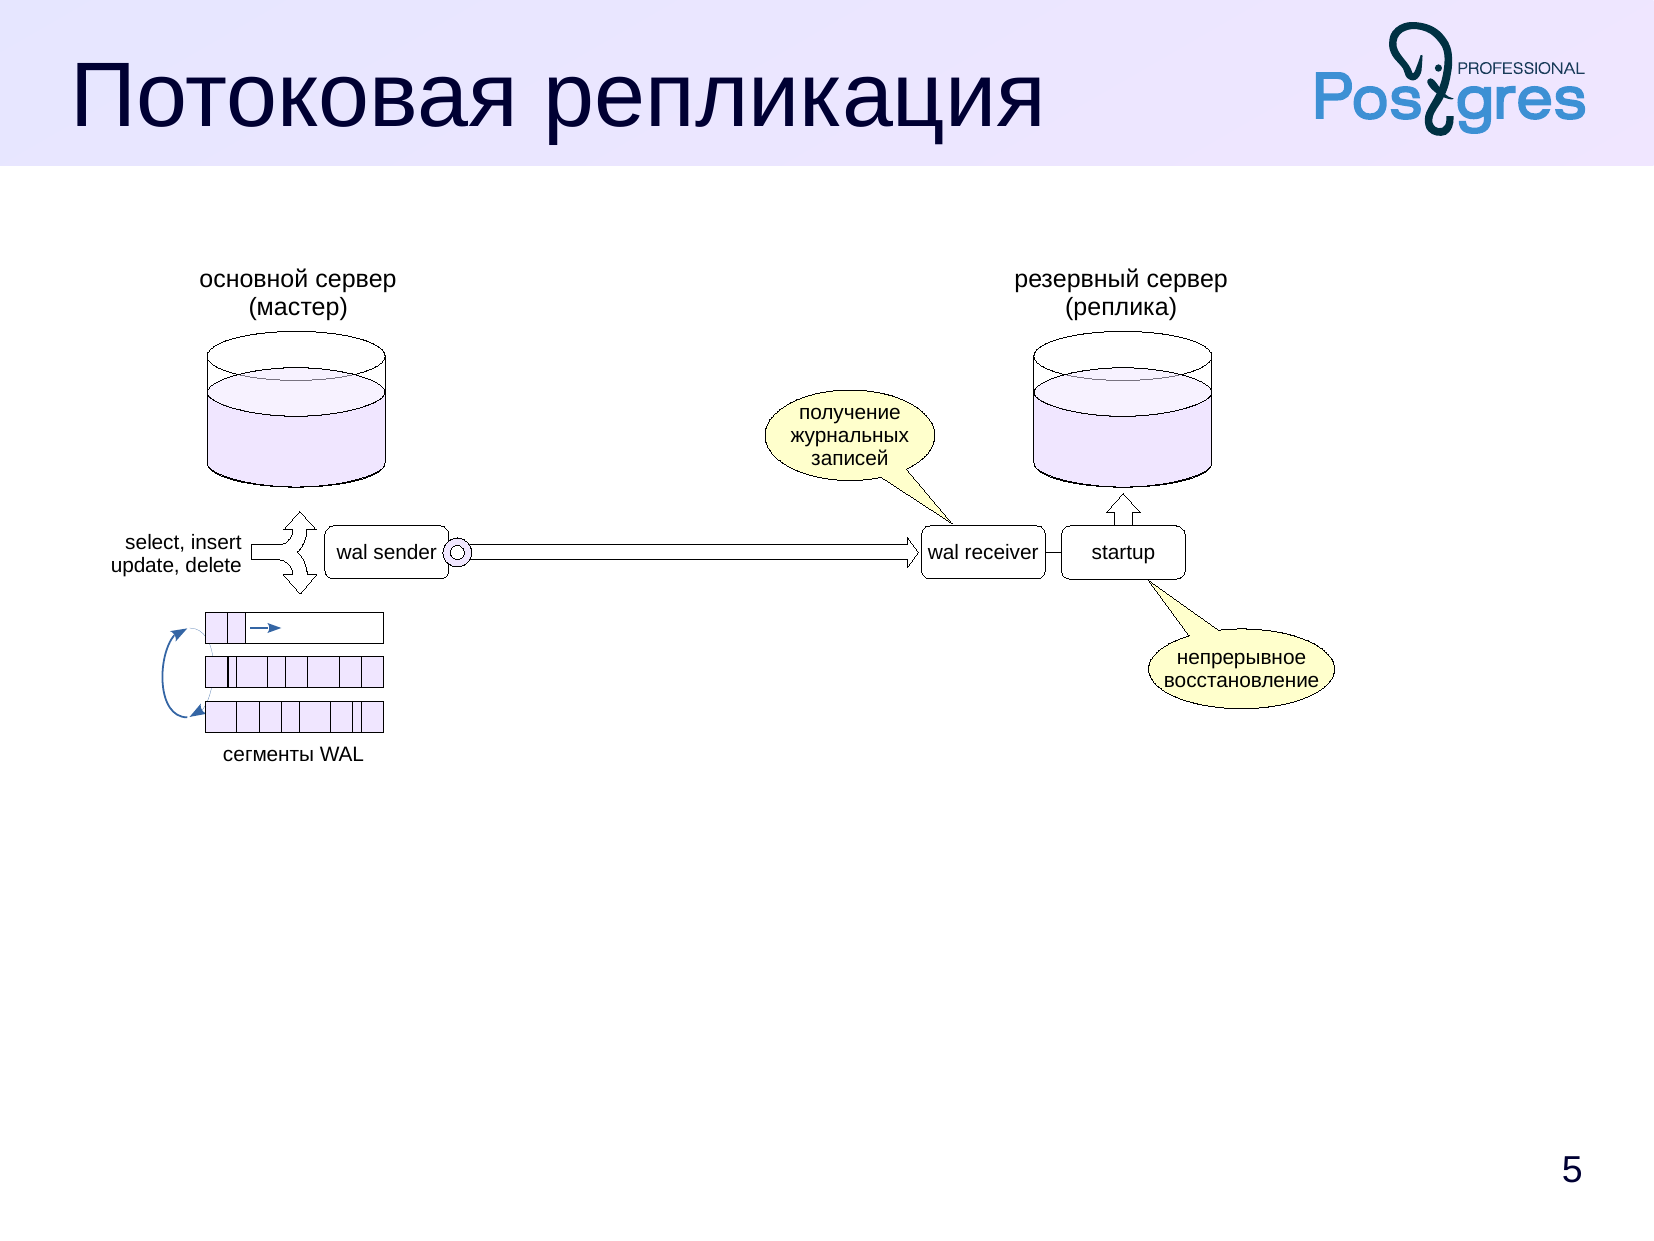

# Потоковая репликация
основной сервер
(мастер)
резервный сервер
(реплика)
получение
журнальных
записей
select, insert
update, delete
wal sender
wal receiver
startup
непрерывное
восстановление
сегменты WAL